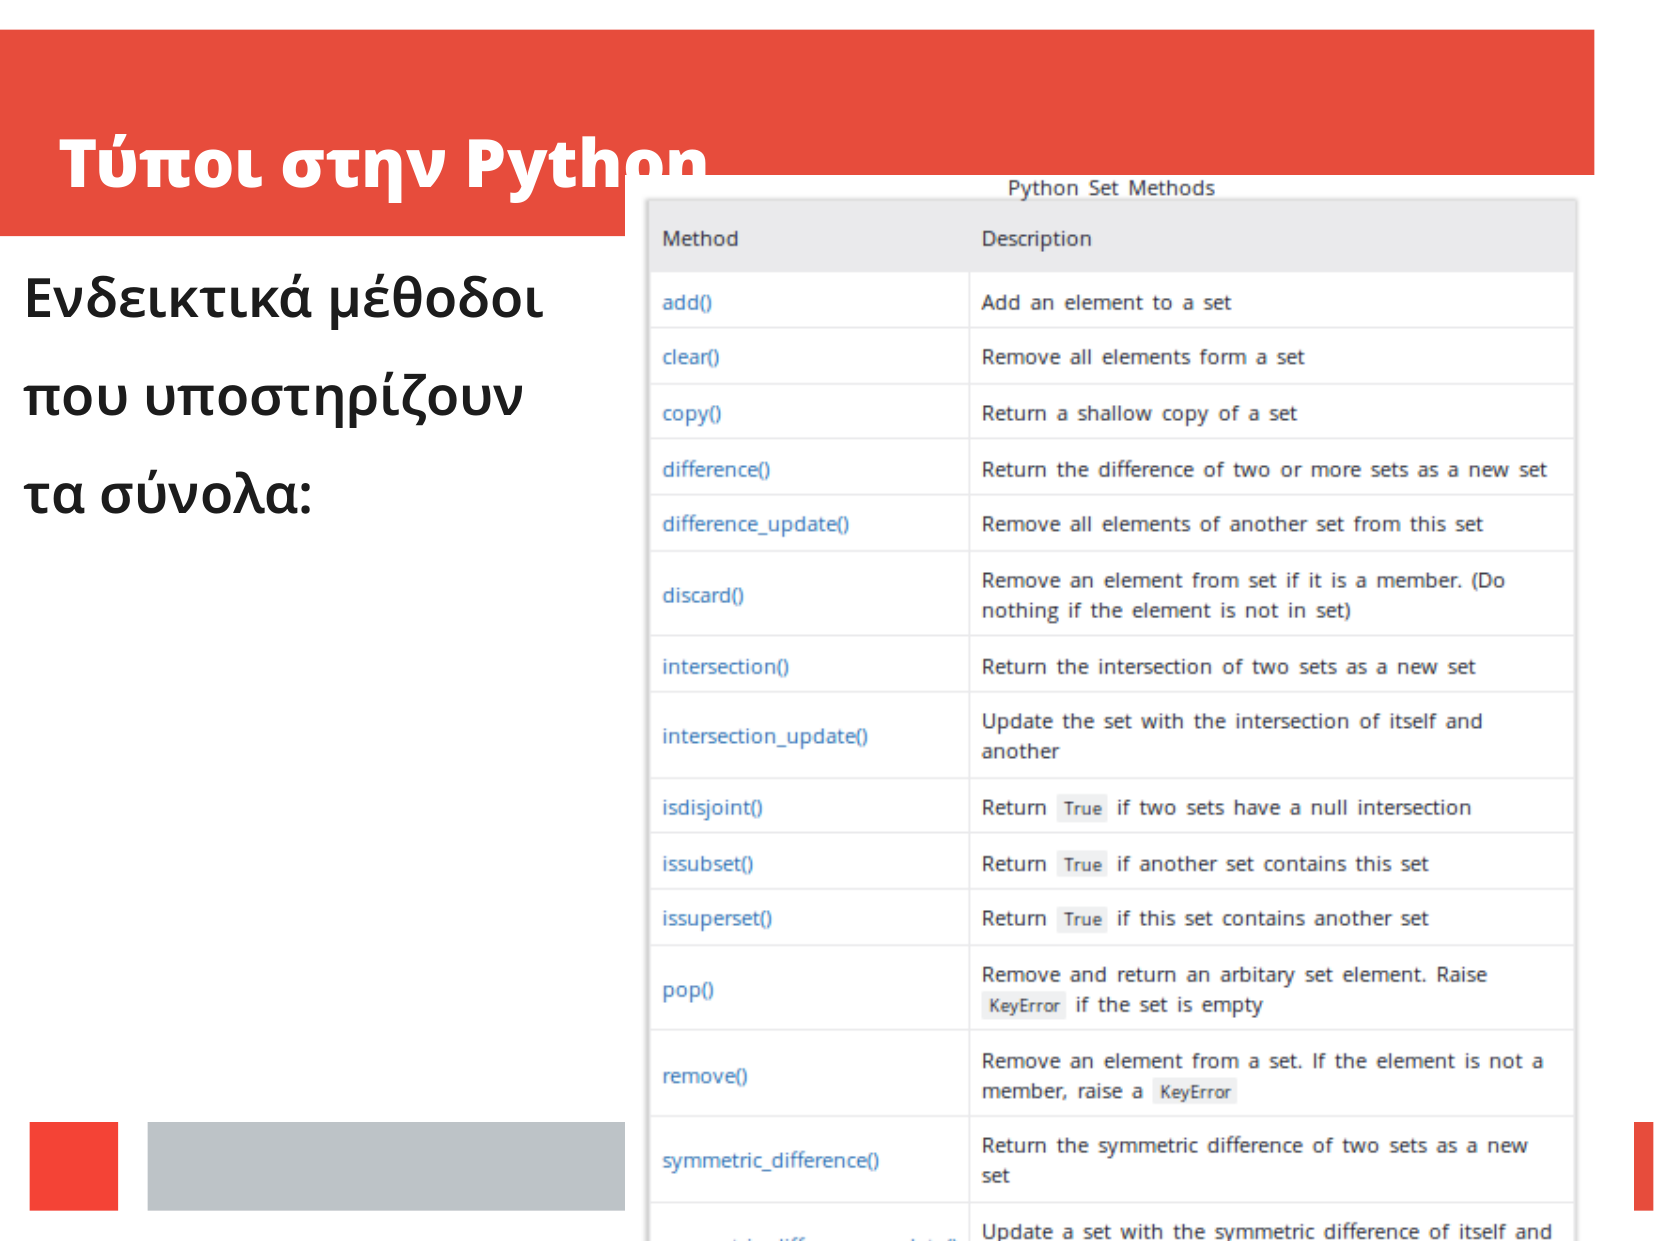

# Τύποι στην Python
Ενδεικτικά μέθοδοι
που υποστηρίζουν
τα σύνολα: